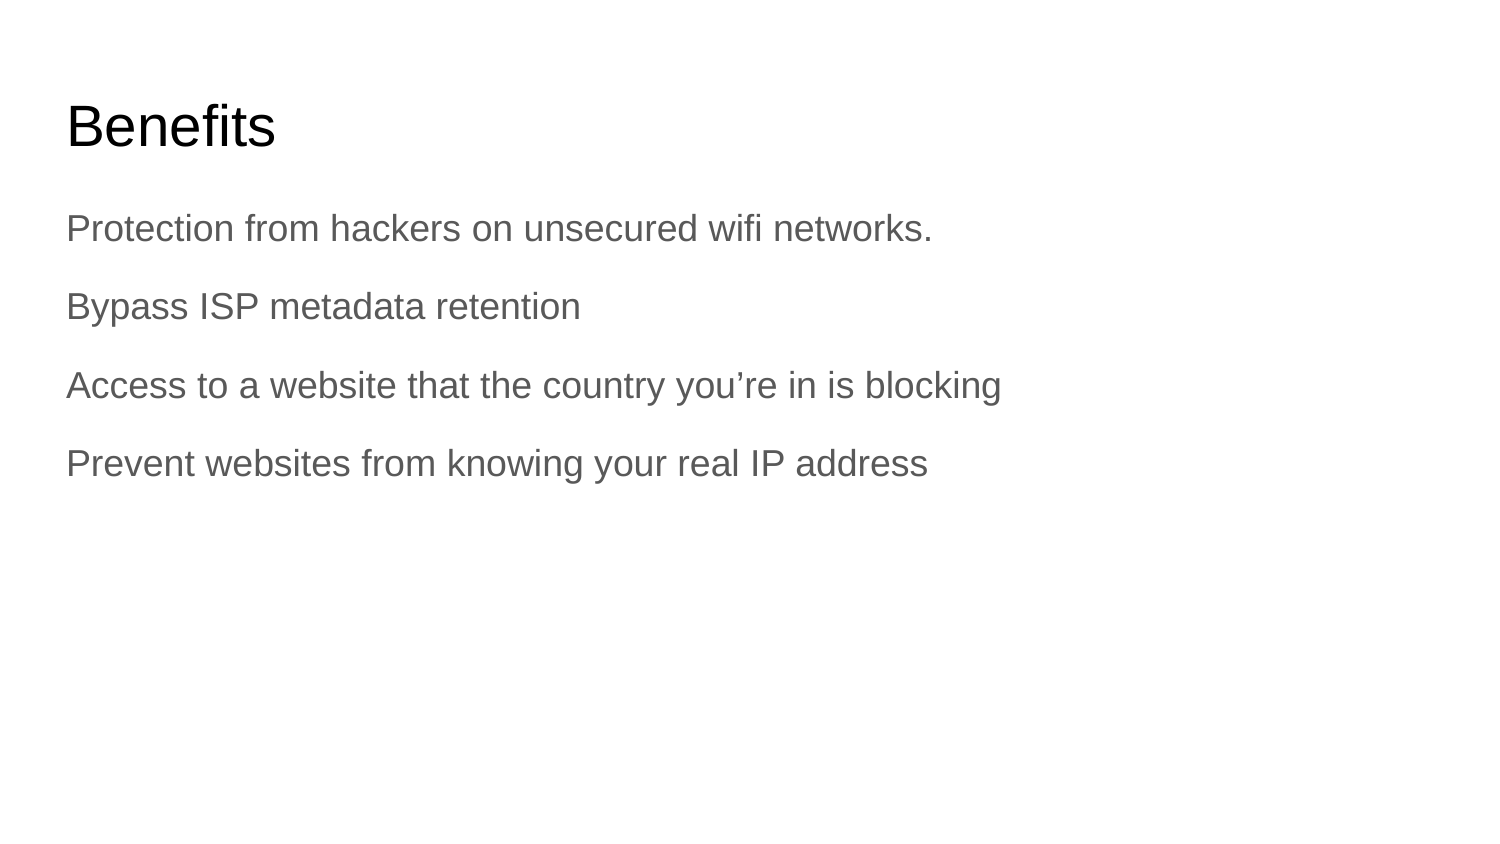

# Benefits
Protection from hackers on unsecured wifi networks.
Bypass ISP metadata retention
Access to a website that the country you’re in is blocking
Prevent websites from knowing your real IP address